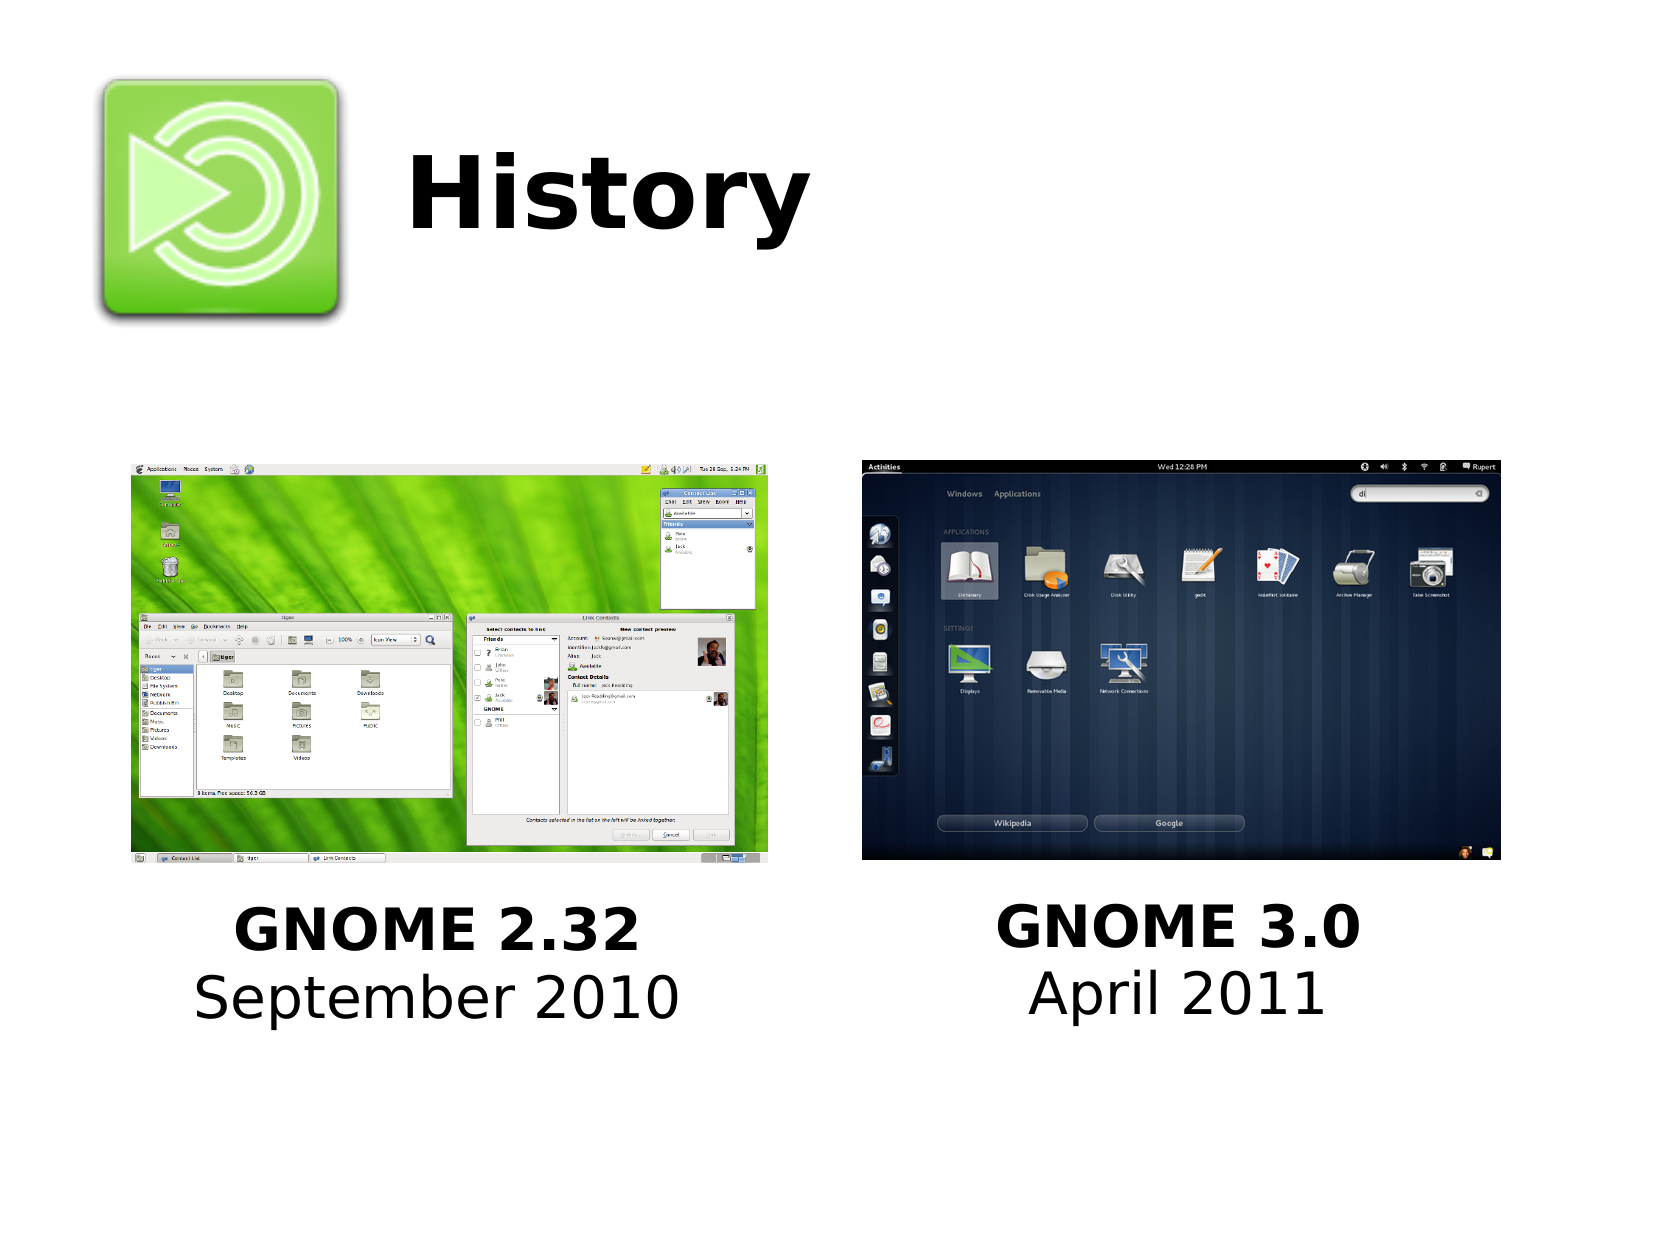

History
GNOME 3.0
April 2011
GNOME 2.32
September 2010